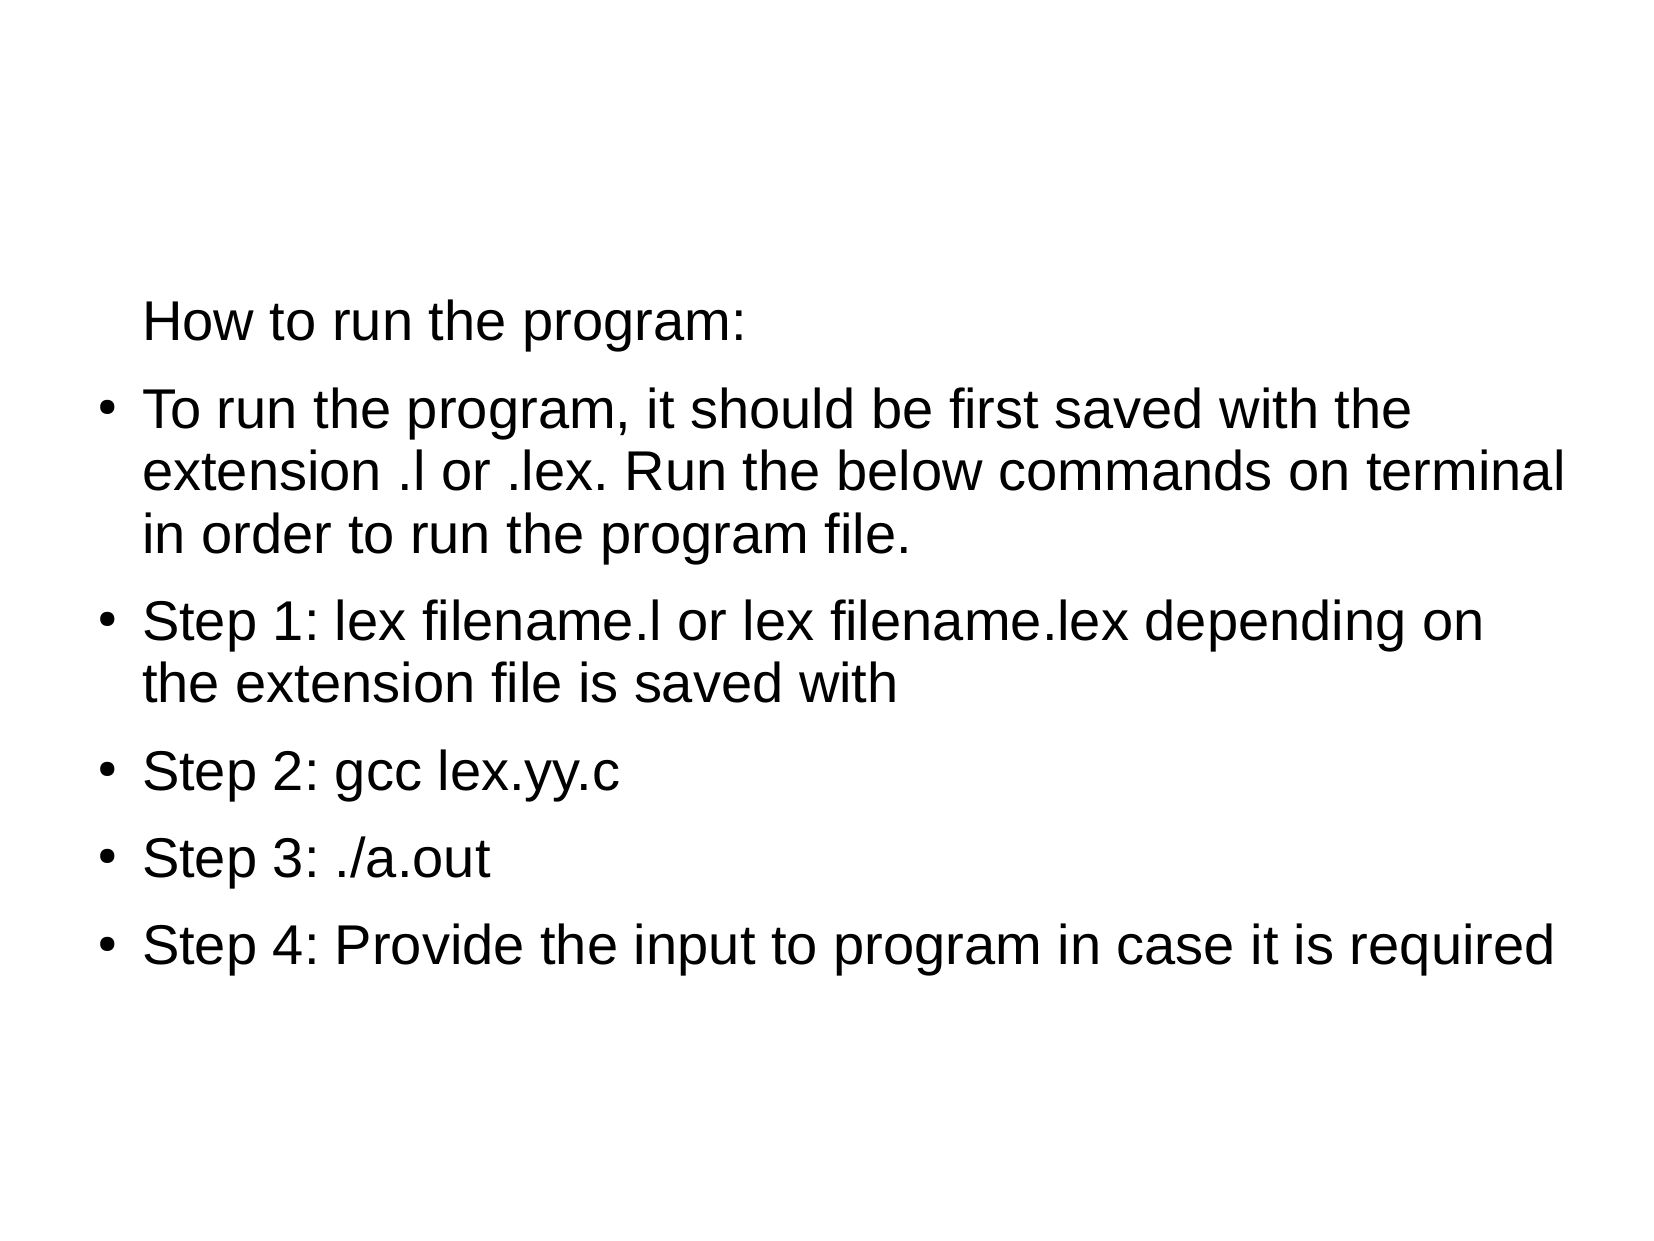

#
How to run the program:
To run the program, it should be first saved with the extension .l or .lex. Run the below commands on terminal in order to run the program file.
Step 1: lex filename.l or lex filename.lex depending on the extension file is saved with
Step 2: gcc lex.yy.c
Step 3: ./a.out
Step 4: Provide the input to program in case it is required